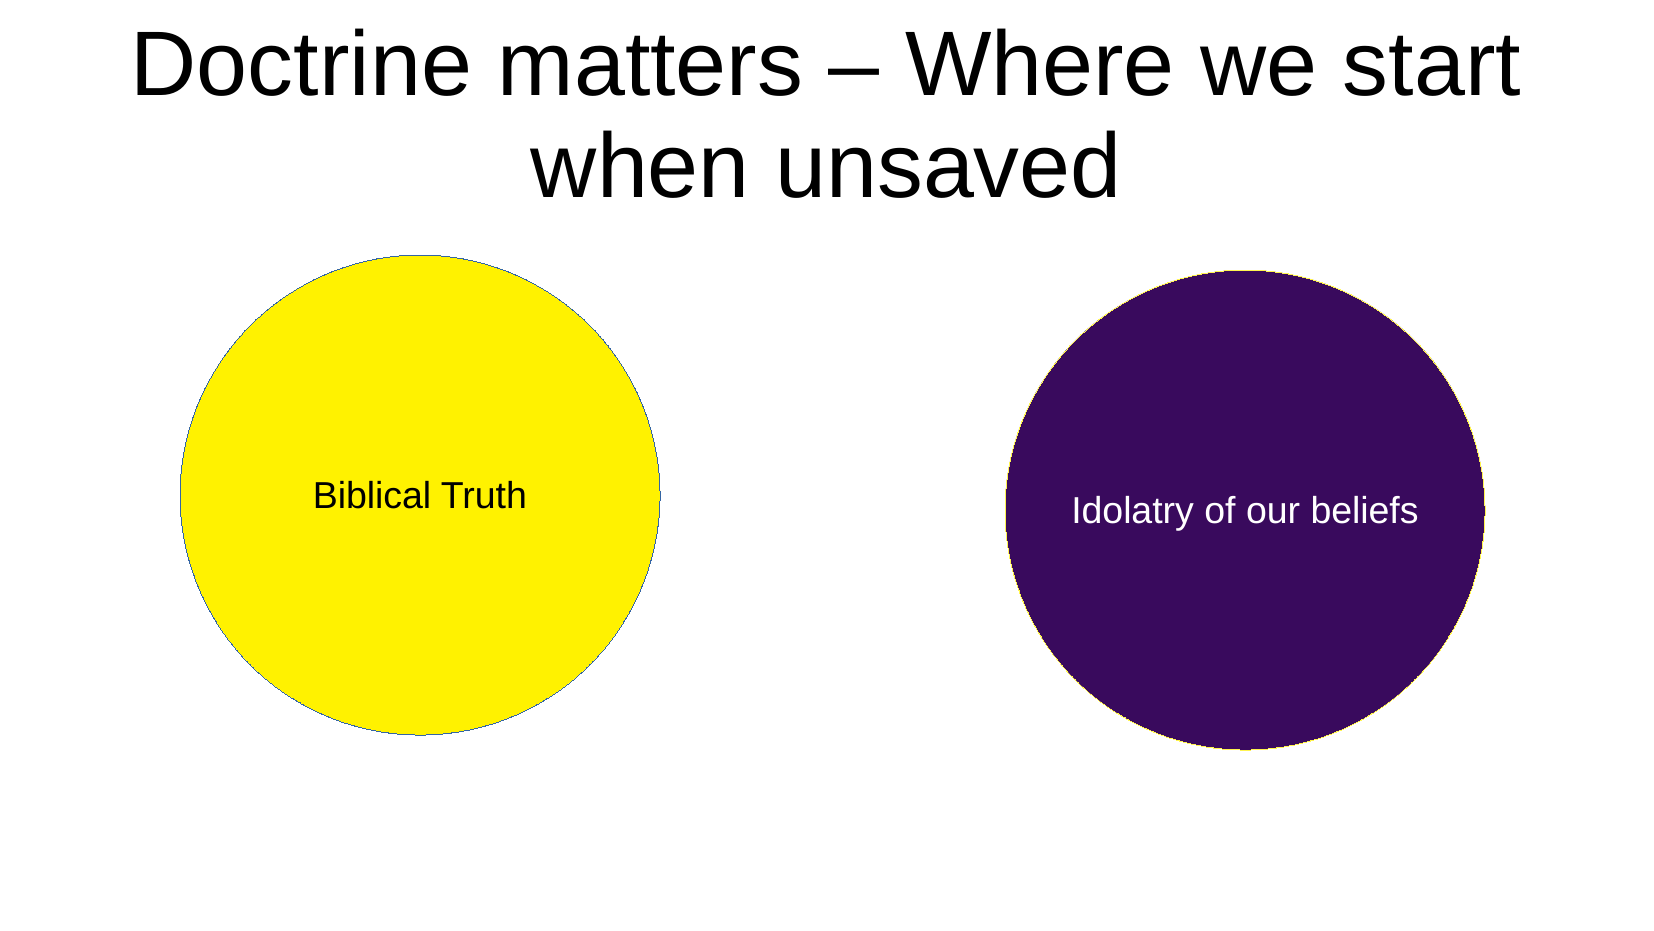

# Doctrine matters – Where we start when unsaved
Biblical Truth
Idolatry of our beliefs